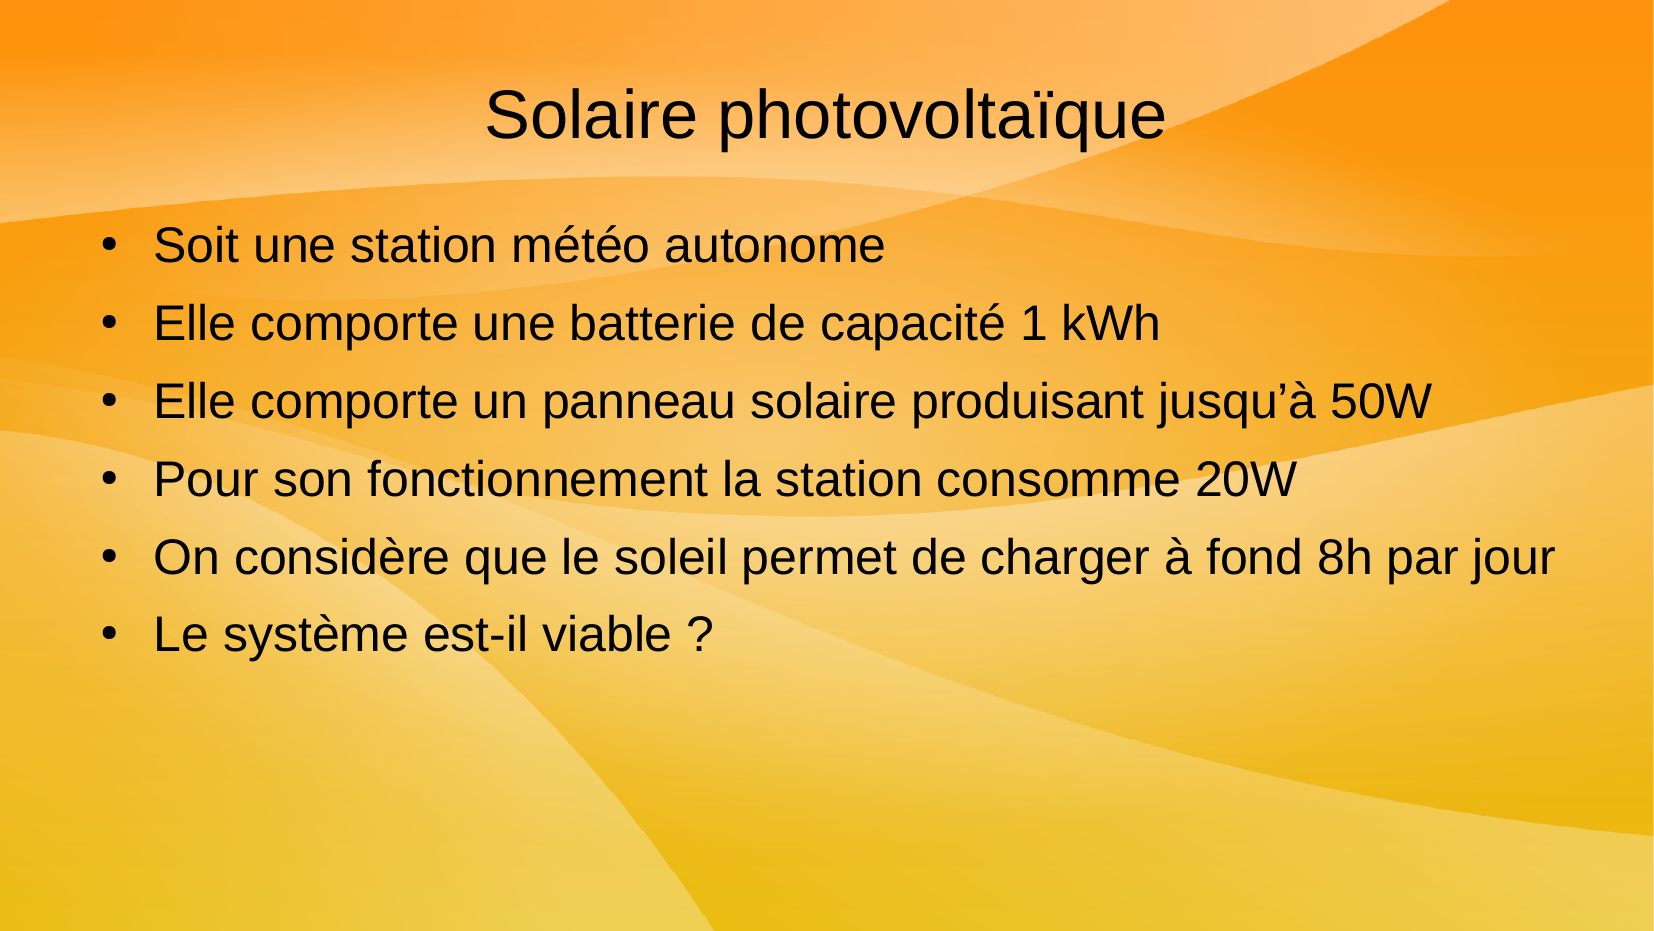

# Solaire photovoltaïque
Soit une station météo autonome
Elle comporte une batterie de capacité 1 kWh
Elle comporte un panneau solaire produisant jusqu’à 50W
Pour son fonctionnement la station consomme 20W
On considère que le soleil permet de charger à fond 8h par jour
Le système est-il viable ?